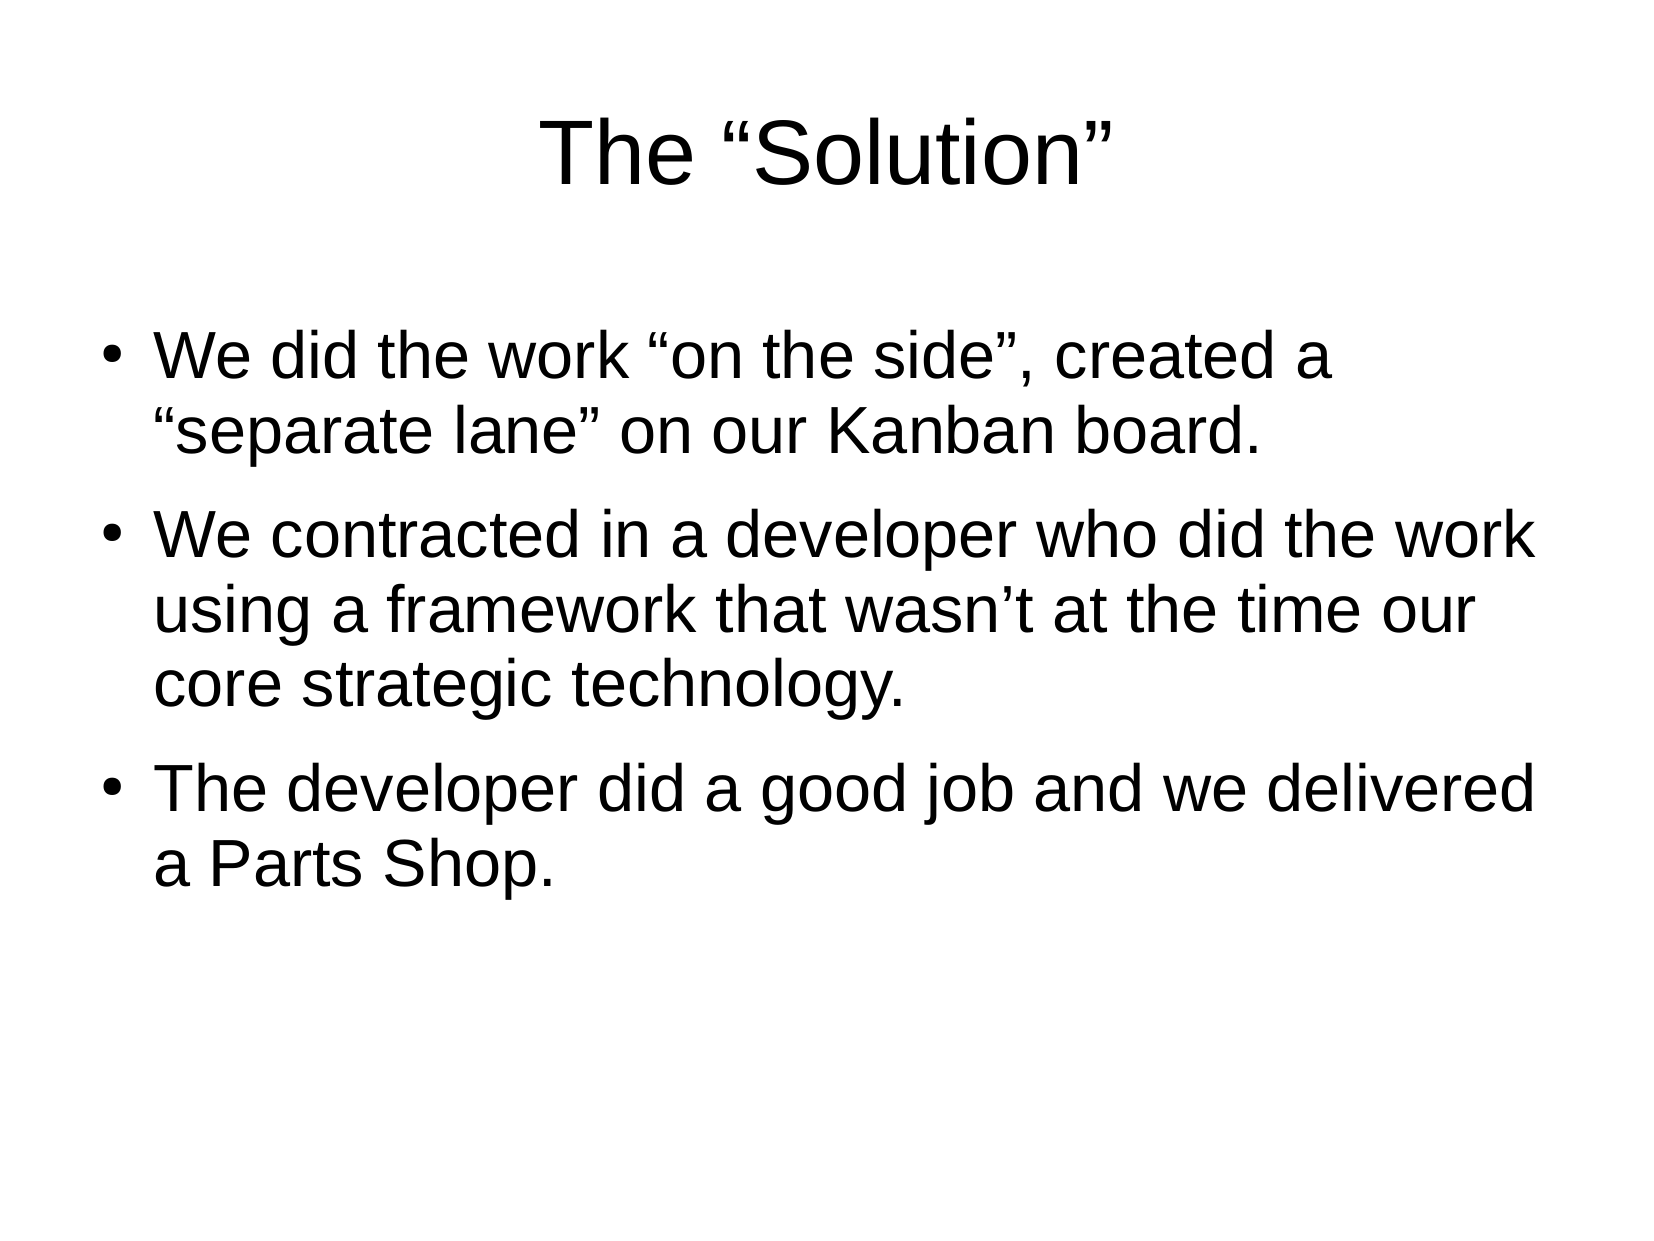

# The “Solution”
We did the work “on the side”, created a “separate lane” on our Kanban board.
We contracted in a developer who did the work using a framework that wasn’t at the time our core strategic technology.
The developer did a good job and we delivered a Parts Shop.